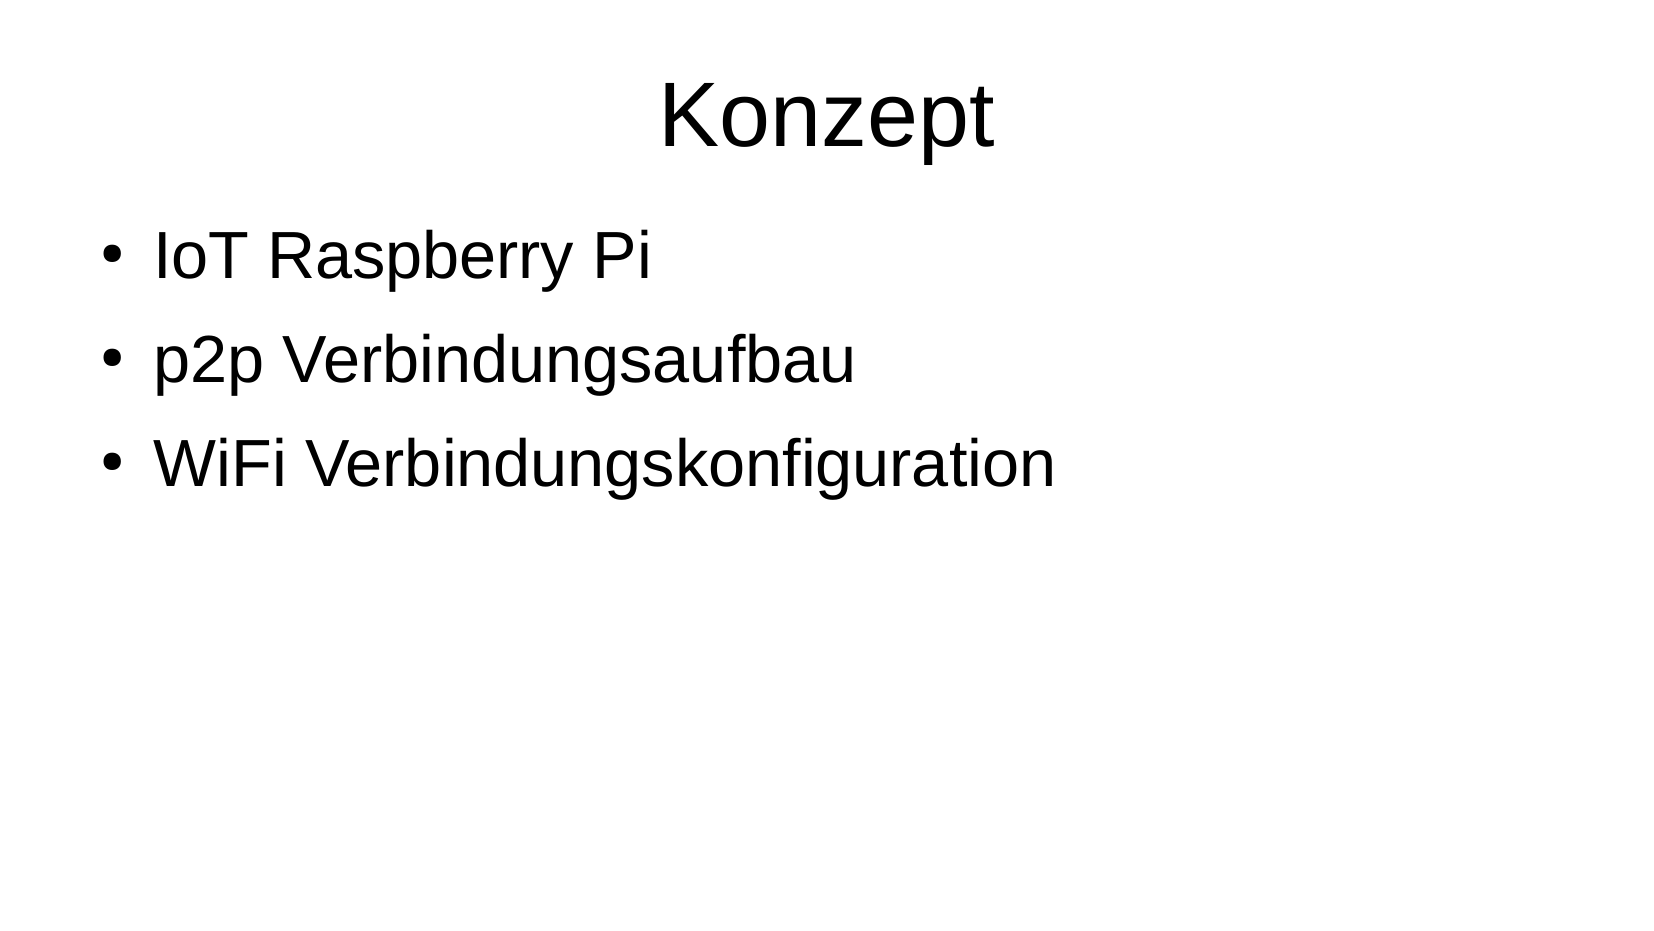

# Konzept
IoT Raspberry Pi
p2p Verbindungsaufbau
WiFi Verbindungskonfiguration